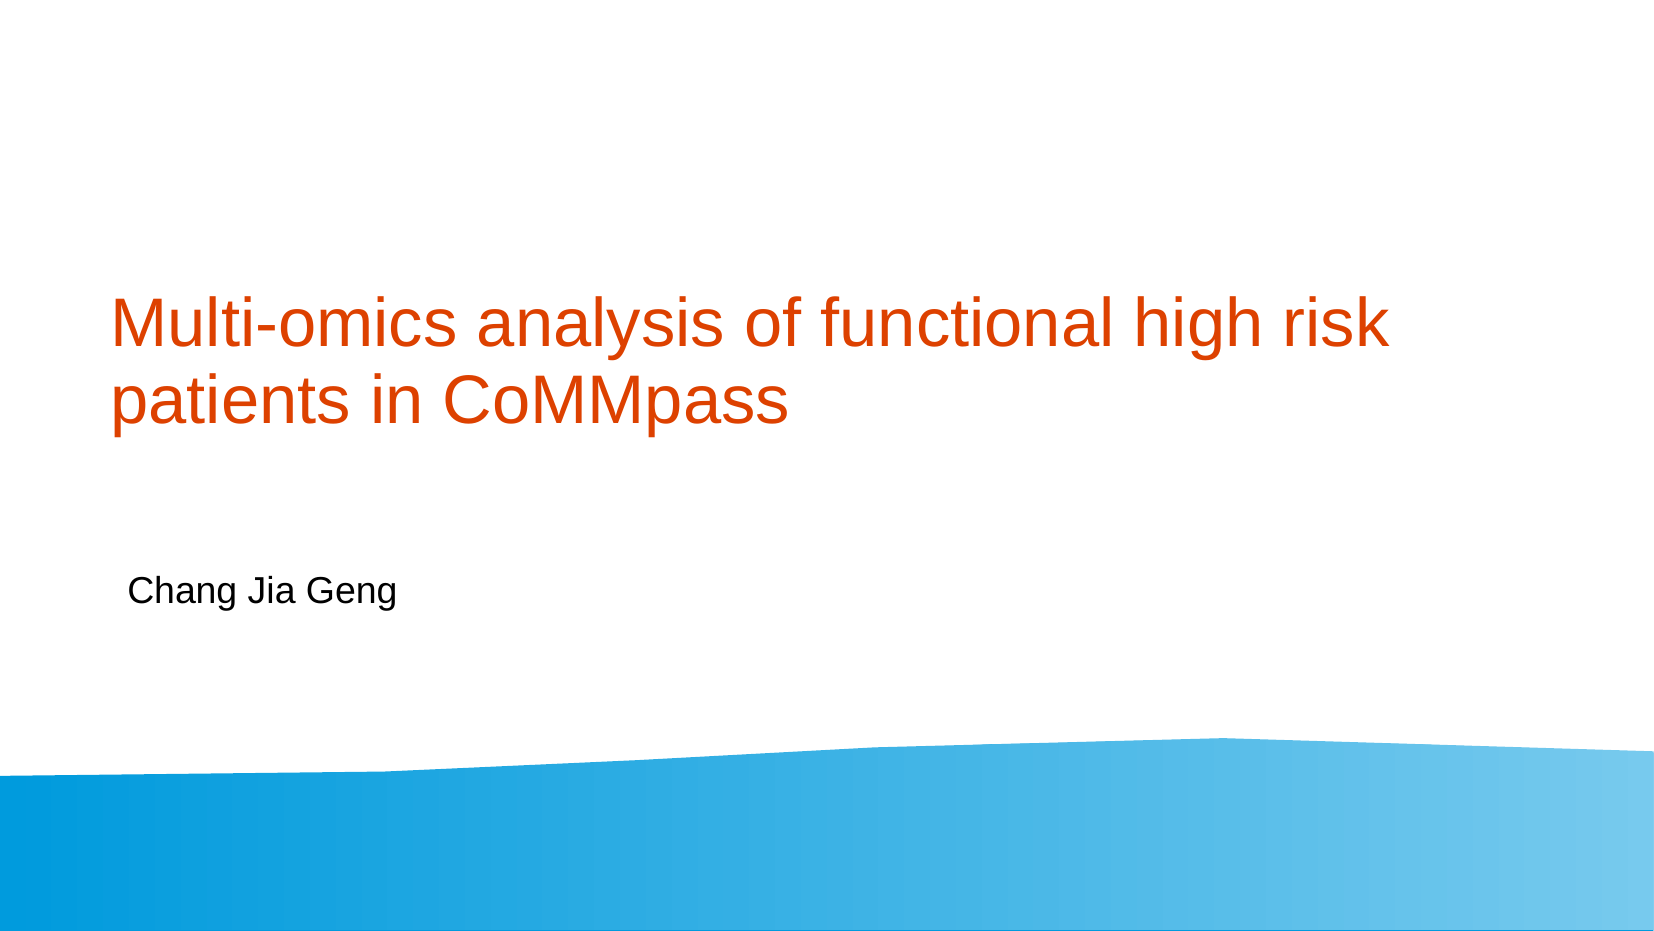

# Multi-omics analysis of functional high risk patients in CoMMpass
Chang Jia Geng